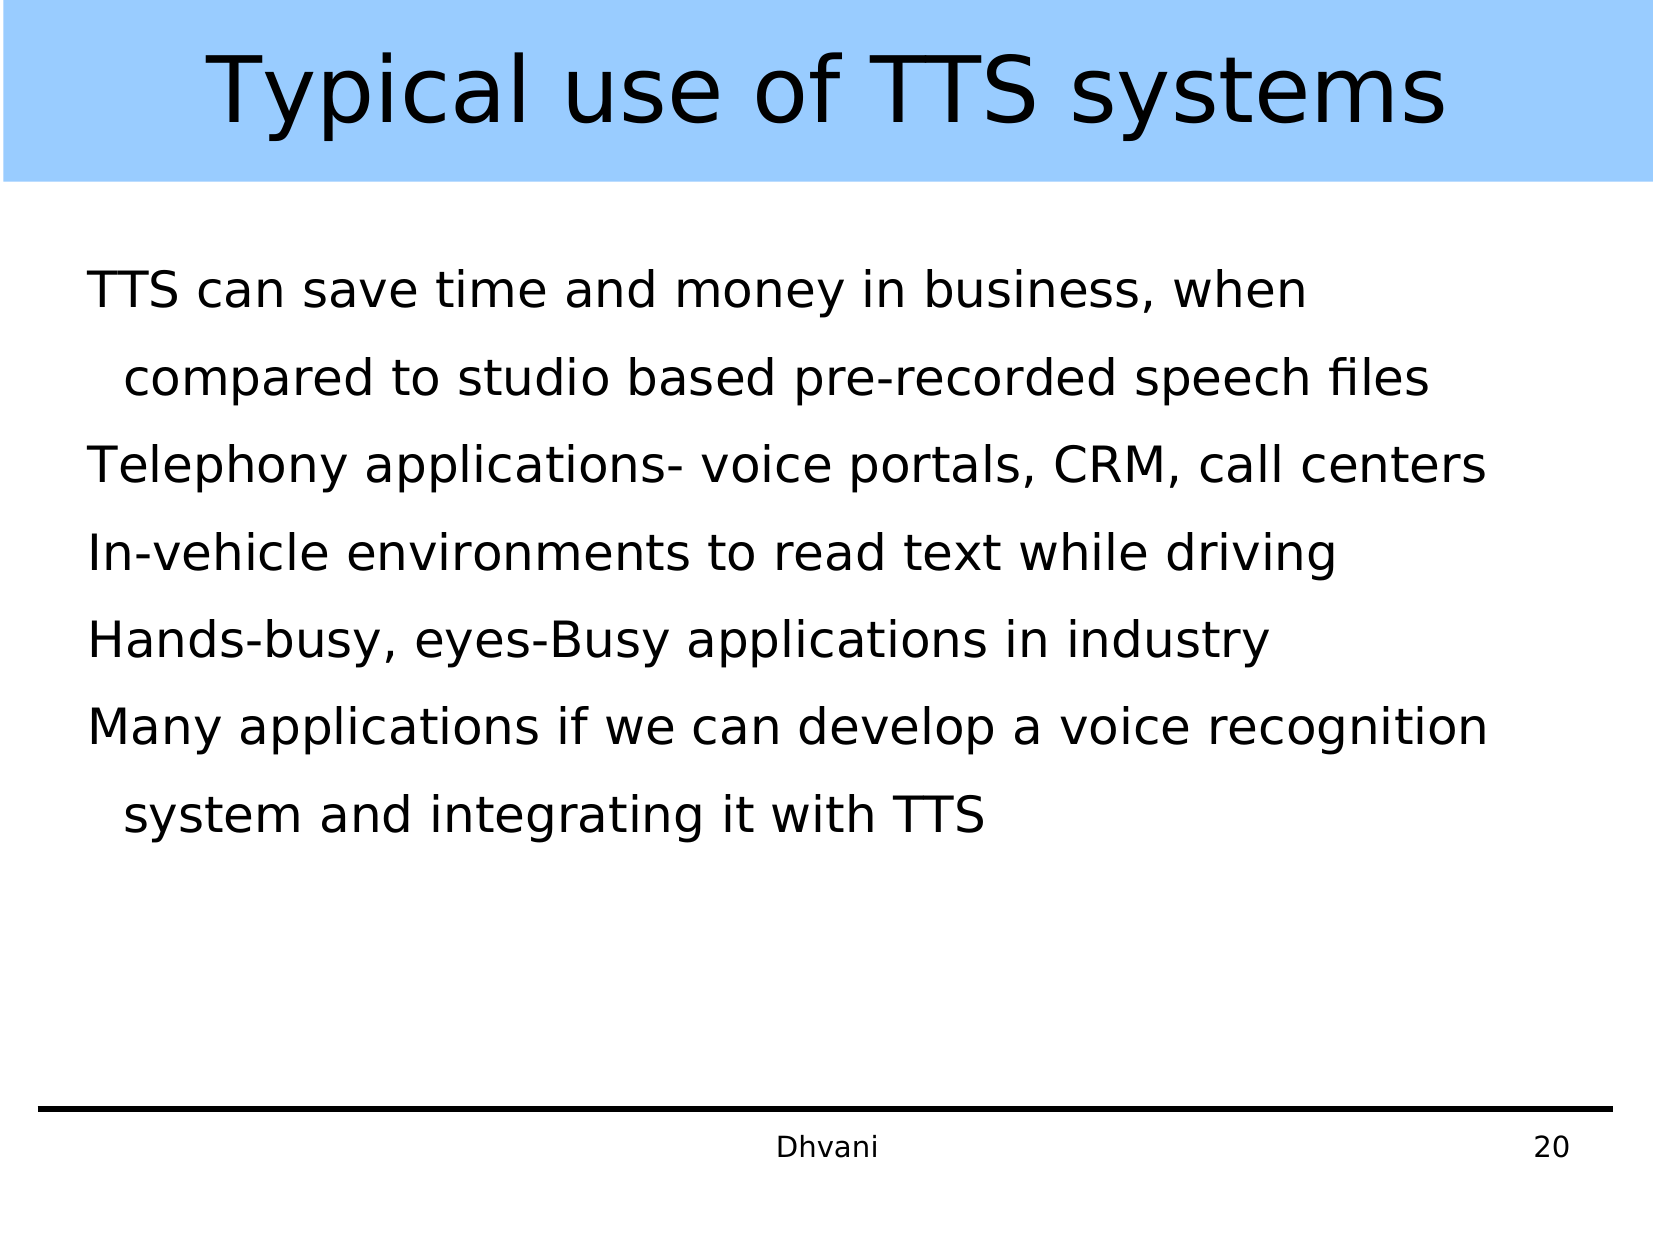

# Typical use of TTS systems
TTS can save time and money in business, when compared to studio based pre-recorded speech files
Telephony applications- voice portals, CRM, call centers
In-vehicle environments to read text while driving
Hands-busy, eyes-Busy applications in industry
Many applications if we can develop a voice recognition system and integrating it with TTS
Dhvani
20